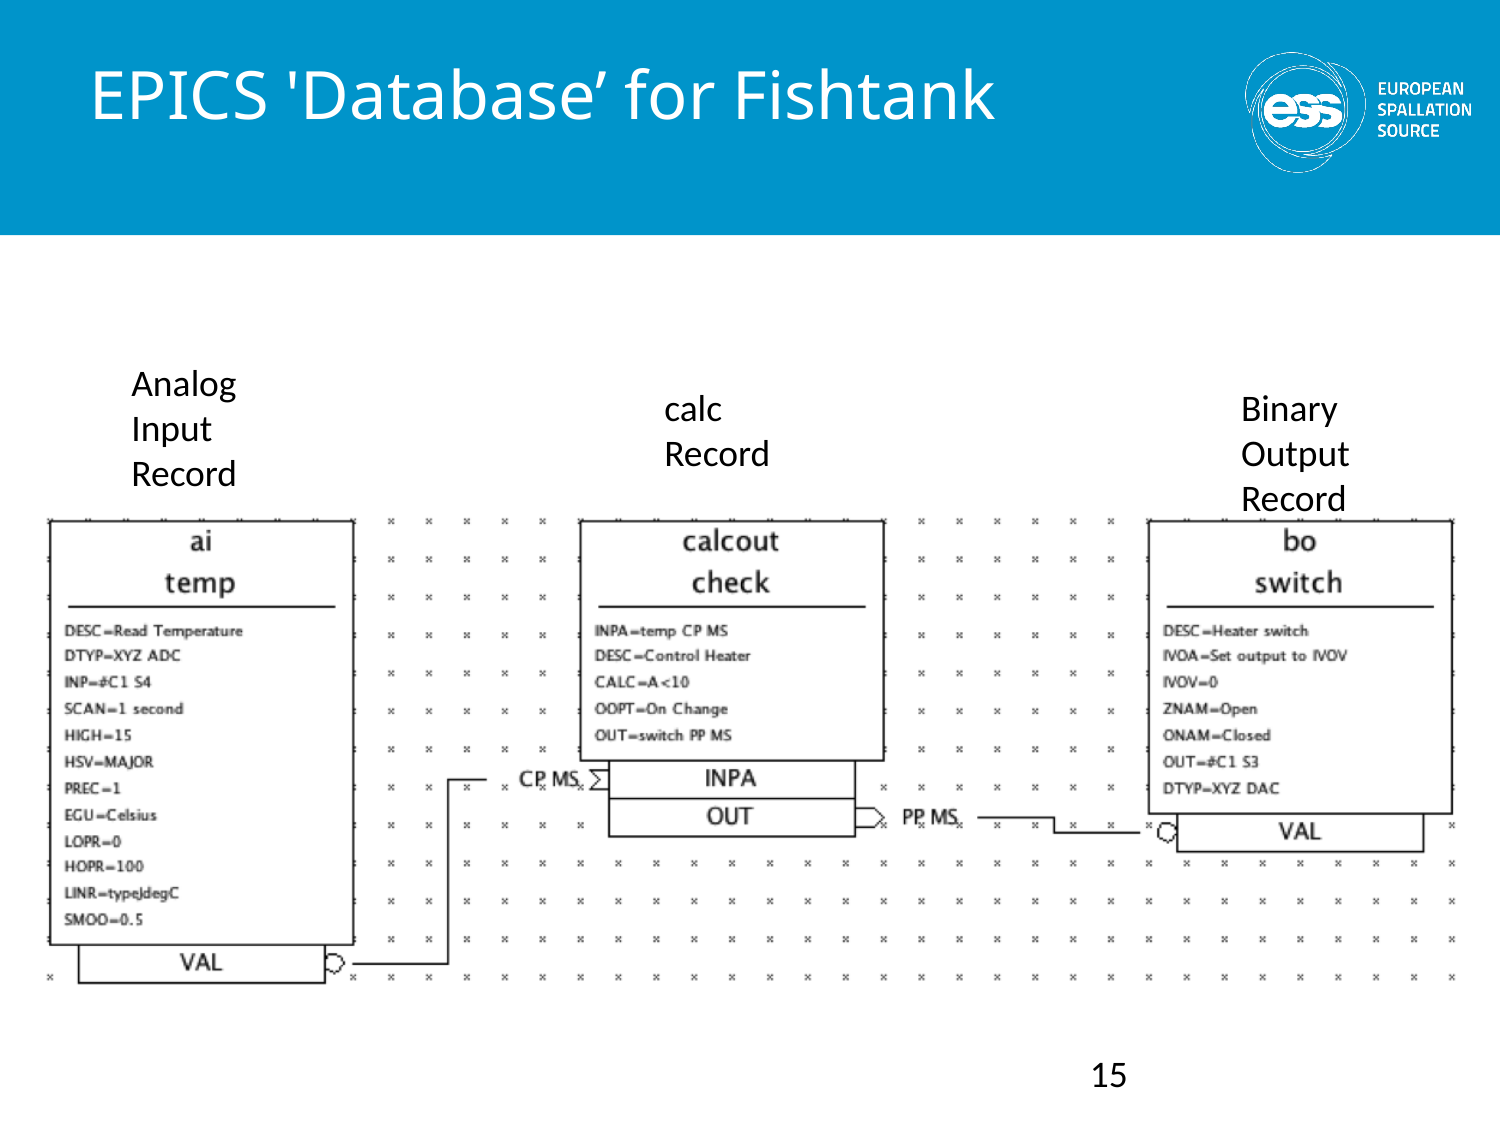

# EPICS 'Database’ for Fishtank
Analog
Input
Record
calc
Record
Binary
Output
Record